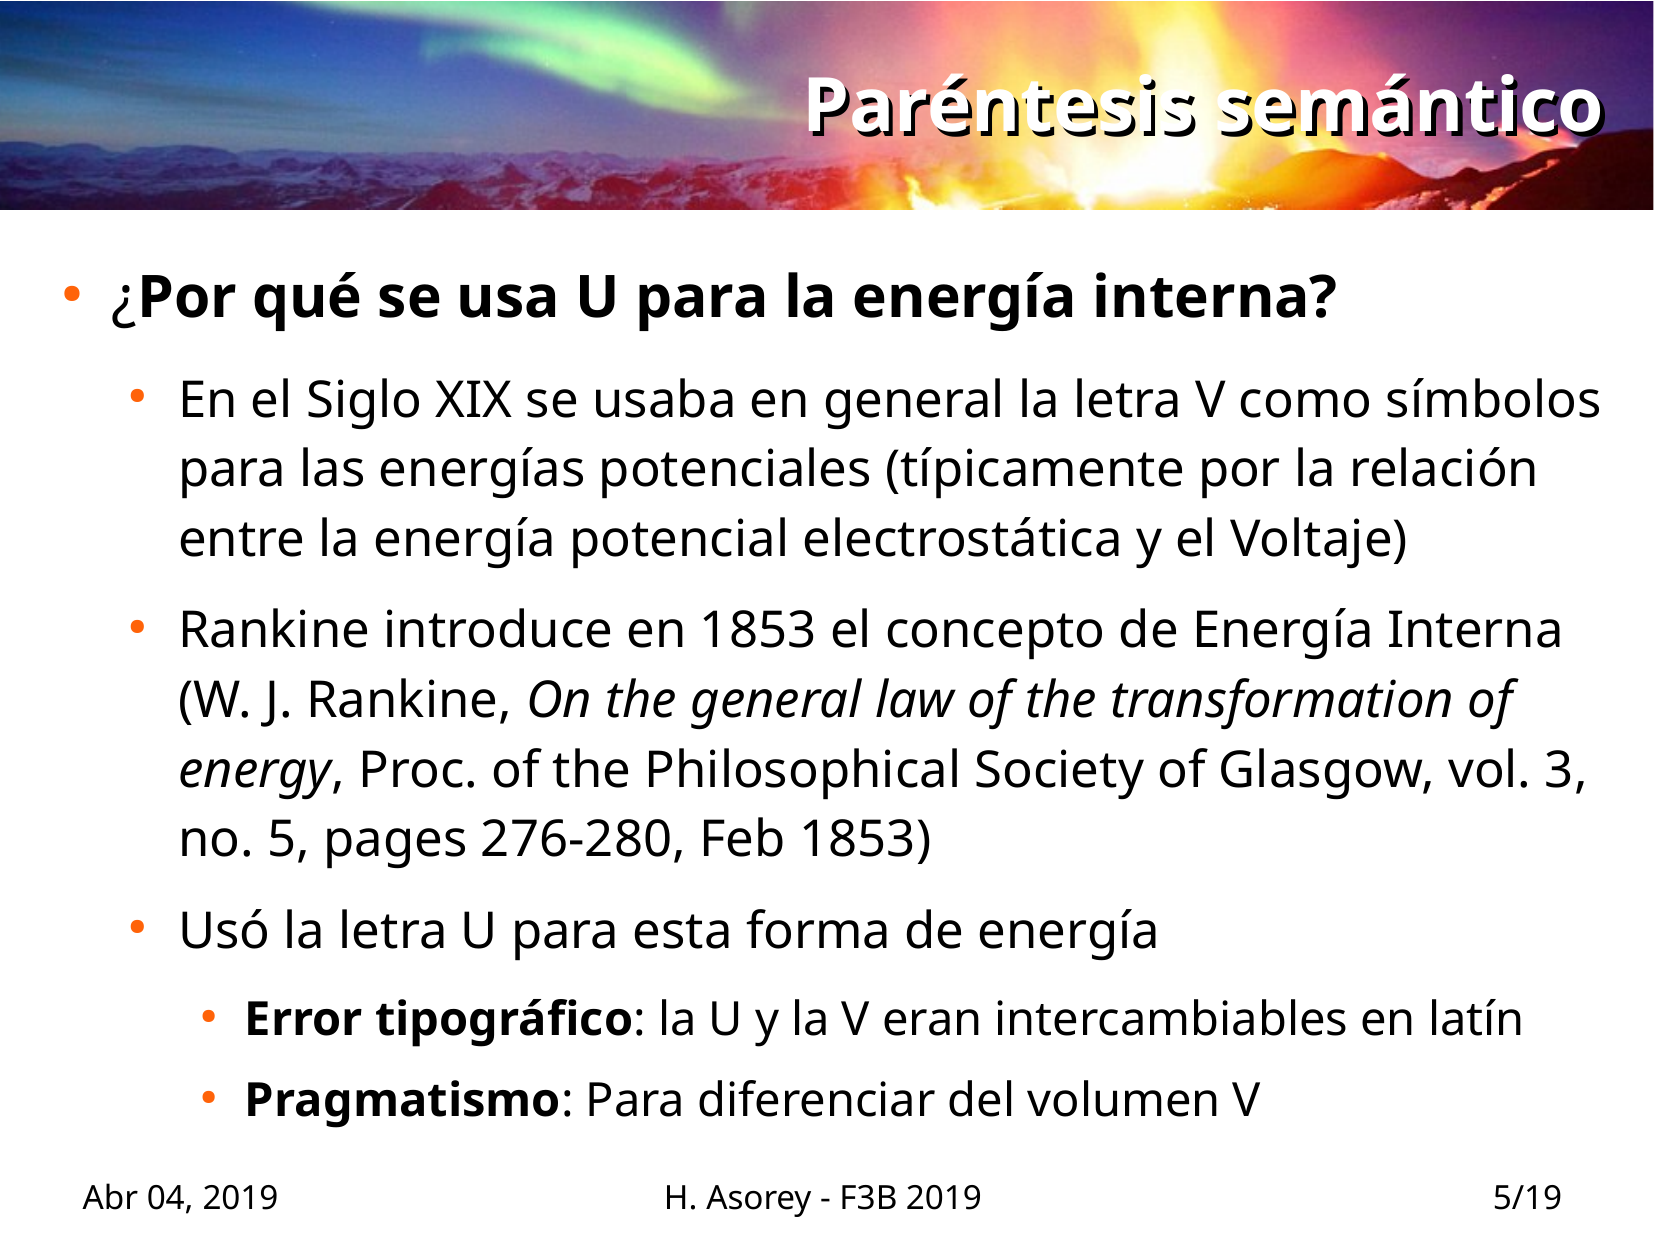

# Paréntesis semántico
¿Por qué se usa U para la energía interna?
En el Siglo XIX se usaba en general la letra V como símbolos para las energías potenciales (típicamente por la relación entre la energía potencial electrostática y el Voltaje)
Rankine introduce en 1853 el concepto de Energía Interna (W. J. Rankine, On the general law of the transformation of energy, Proc. of the Philosophical Society of Glasgow, vol. 3, no. 5, pages 276-280, Feb 1853)
Usó la letra U para esta forma de energía
Error tipográfico: la U y la V eran intercambiables en latín
Pragmatismo: Para diferenciar del volumen V
Abr 04, 2019
H. Asorey - F3B 2019
5